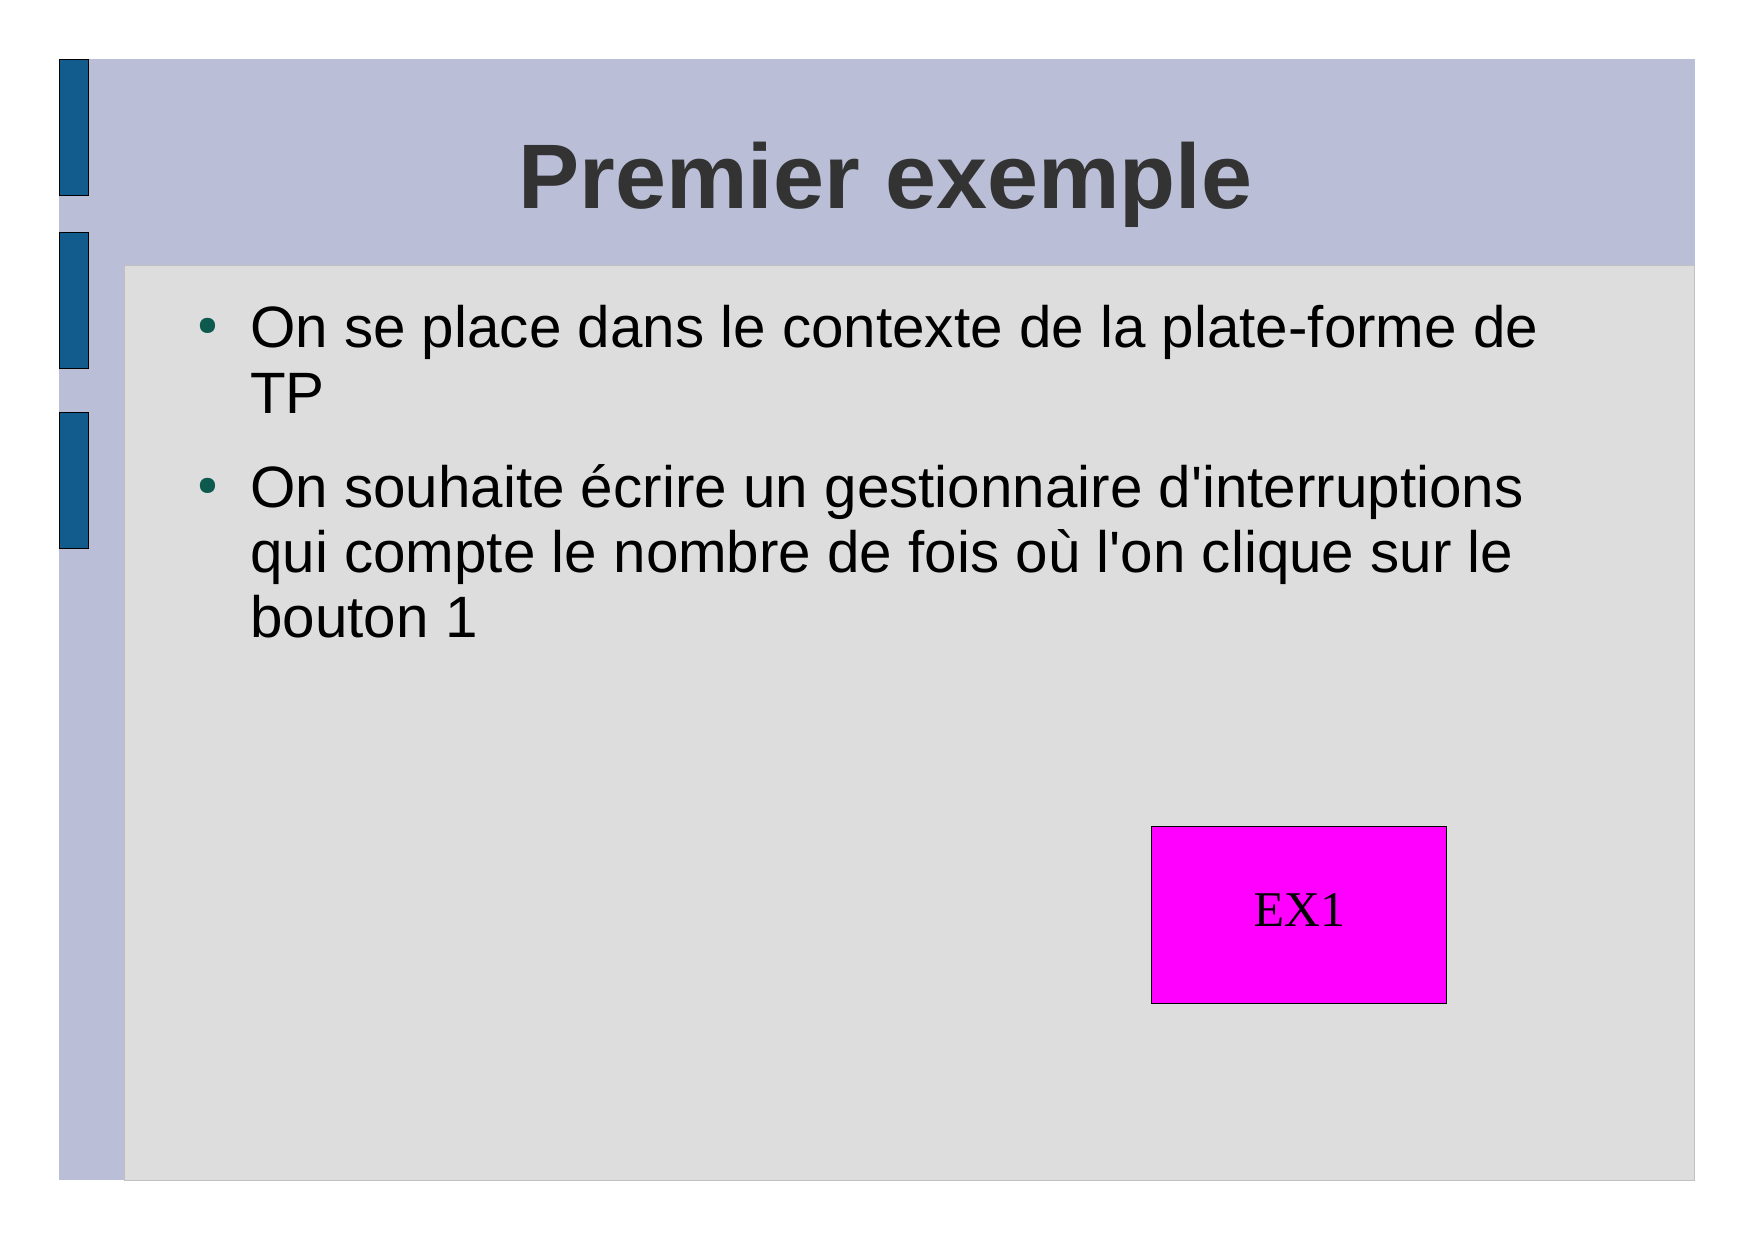

# Premier exemple
On se place dans le contexte de la plate-forme de TP
On souhaite écrire un gestionnaire d'interruptions qui compte le nombre de fois où l'on clique sur le bouton 1
EX1